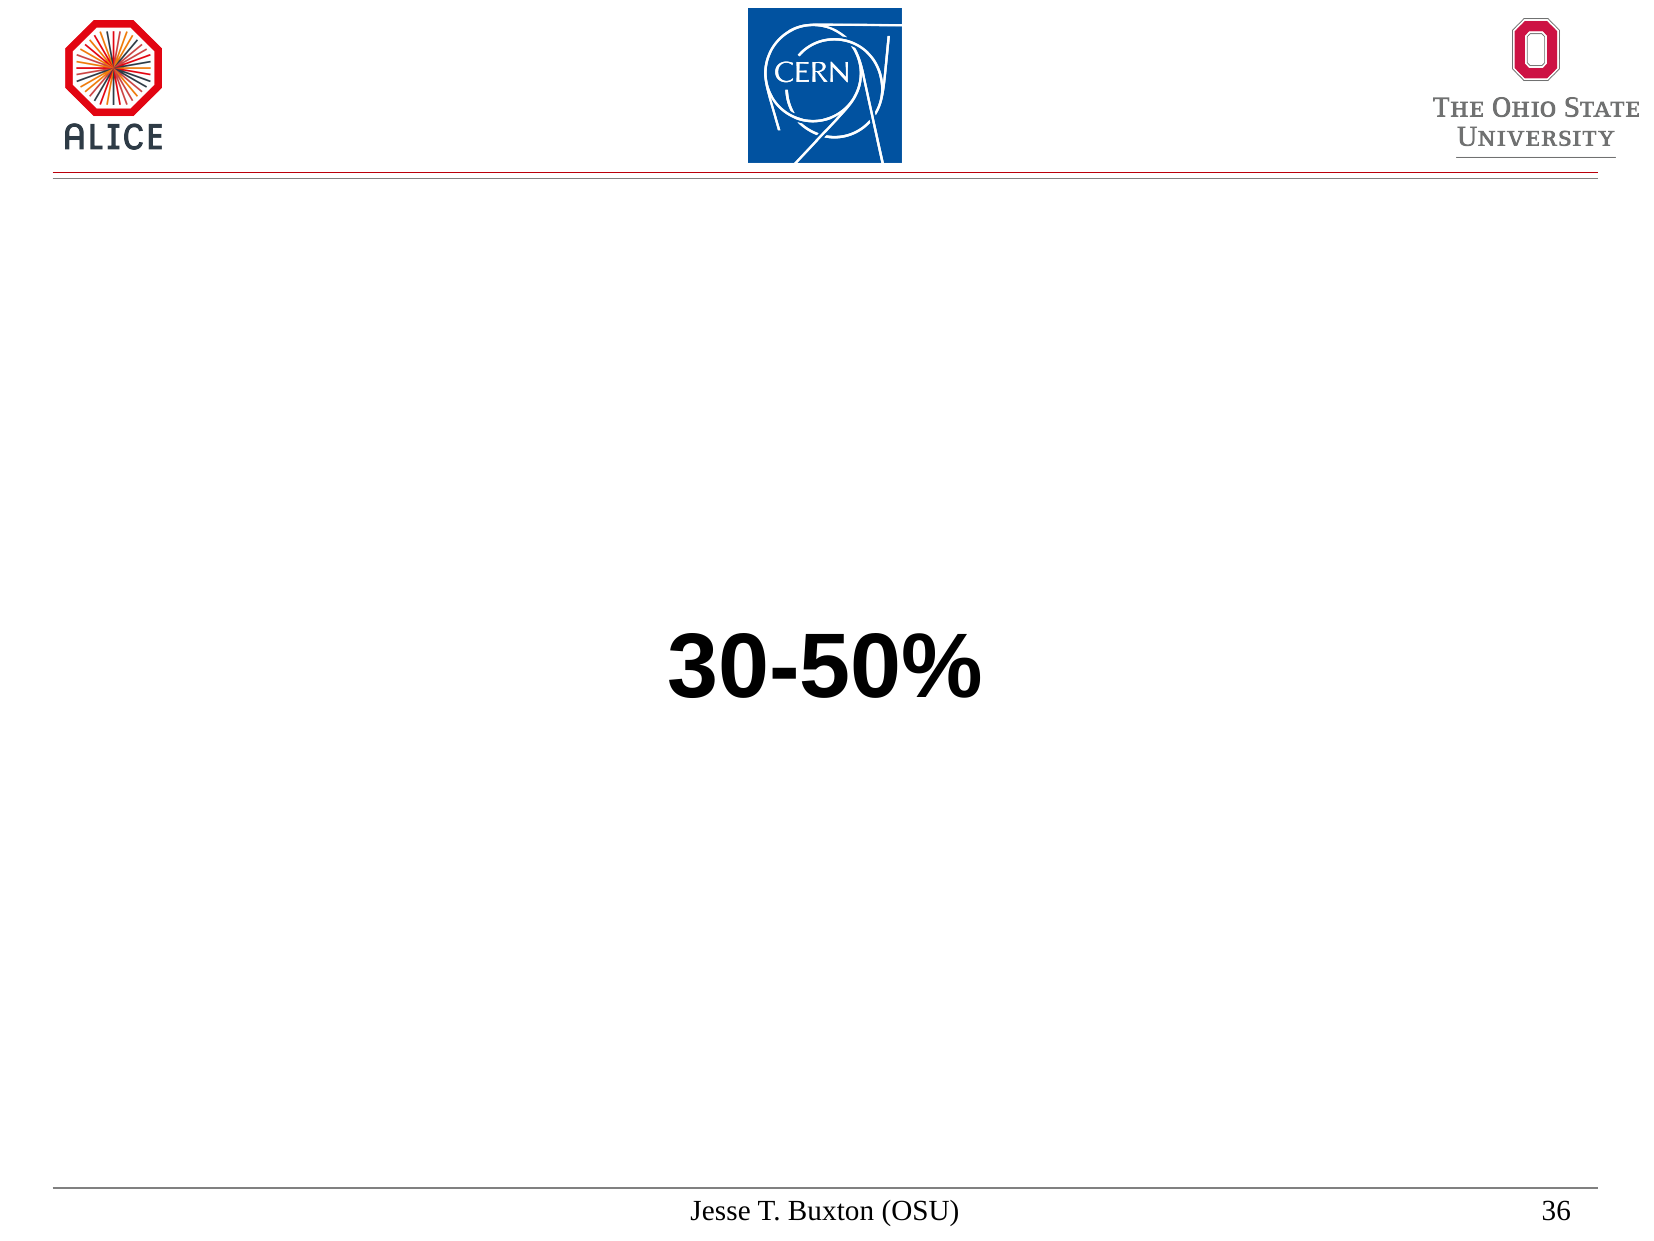

# 30-50%
Jesse T. Buxton (OSU)
36